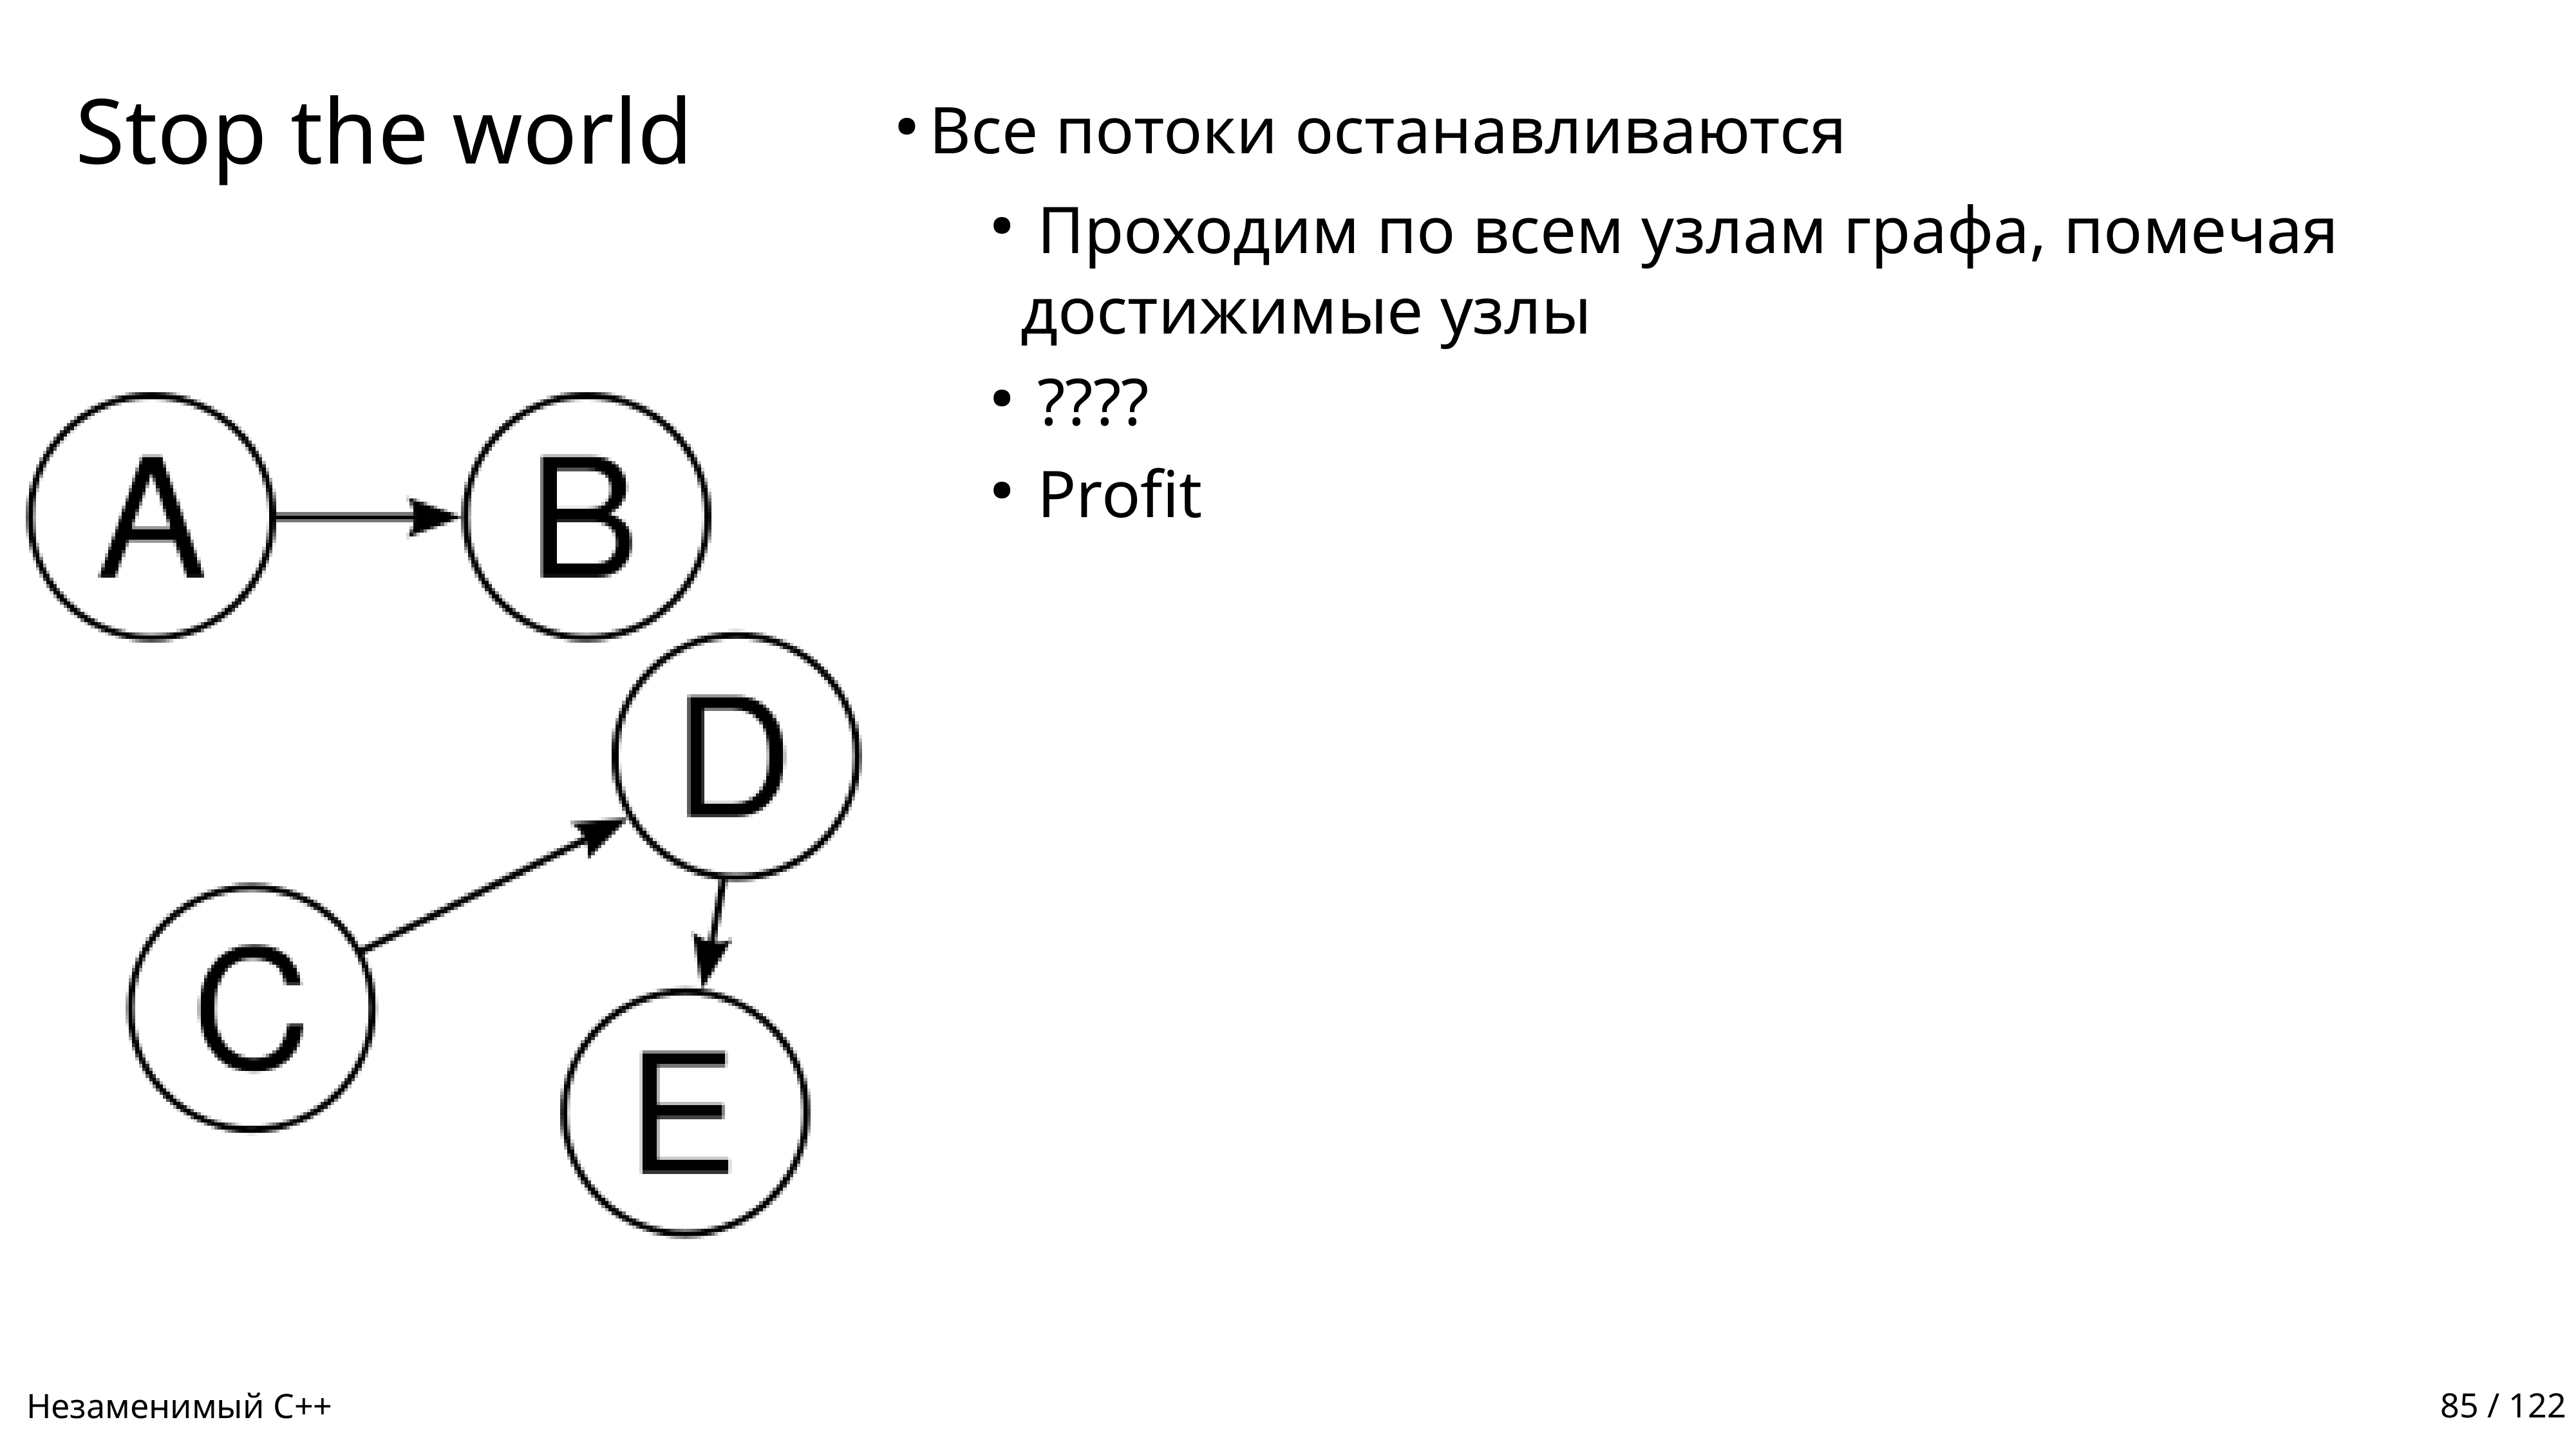

# Stop the world
Все потоки останавливаются
 Проходим по всем узлам графа, помечая достижимые узлы
 ????
 Profit
Незаменимый C++